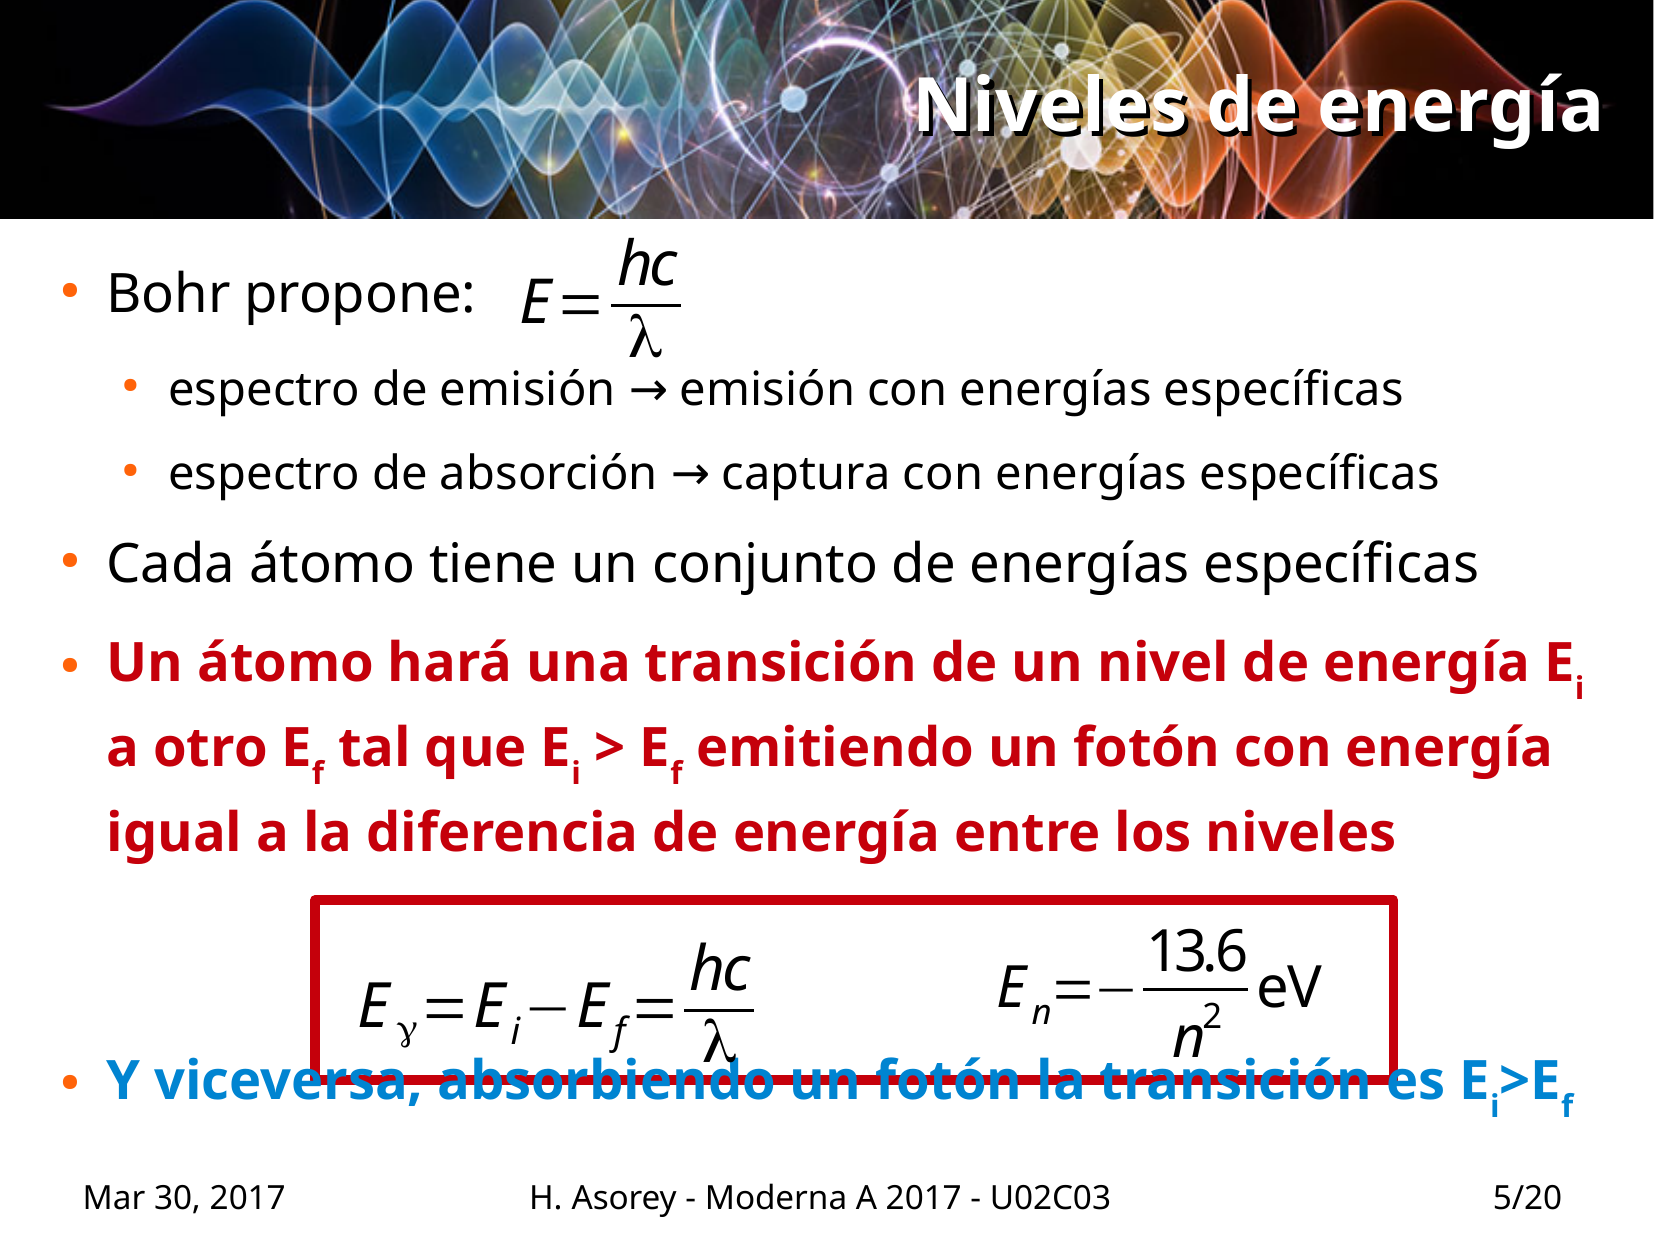

# Niveles de energía
Bohr propone:
espectro de emisión → emisión con energías específicas
espectro de absorción → captura con energías específicas
Cada átomo tiene un conjunto de energías específicas
Un átomo hará una transición de un nivel de energía Ei a otro Ef tal que Ei > Ef emitiendo un fotón con energía igual a la diferencia de energía entre los niveles
Y viceversa, absorbiendo un fotón la transición es Ei>Ef
Mar 30, 2017
H. Asorey - Moderna A 2017 - U02C03
5